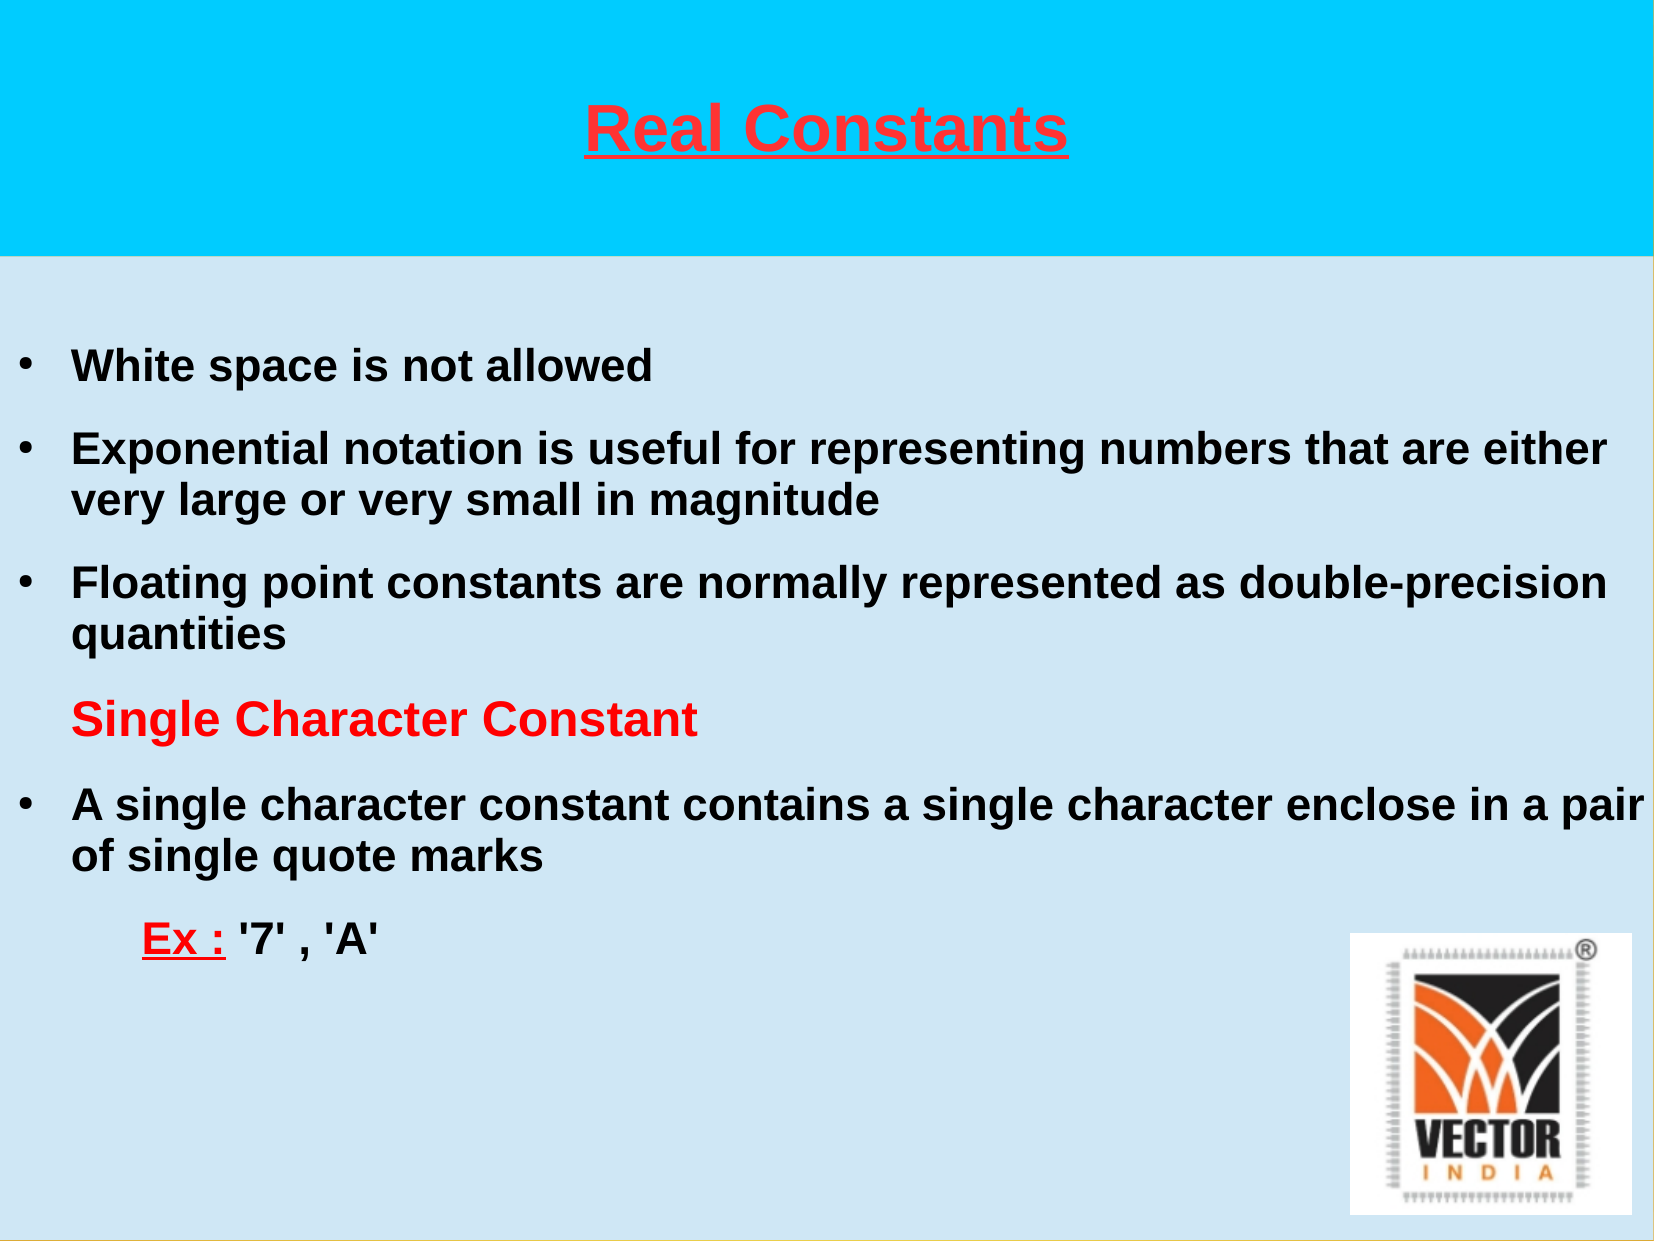

# Real Constants
White space is not allowed
Exponential notation is useful for representing numbers that are either very large or very small in magnitude
Floating point constants are normally represented as double-precision quantities
Single Character Constant
A single character constant contains a single character enclose in a pair of single quote marks
Ex : '7' , 'A'